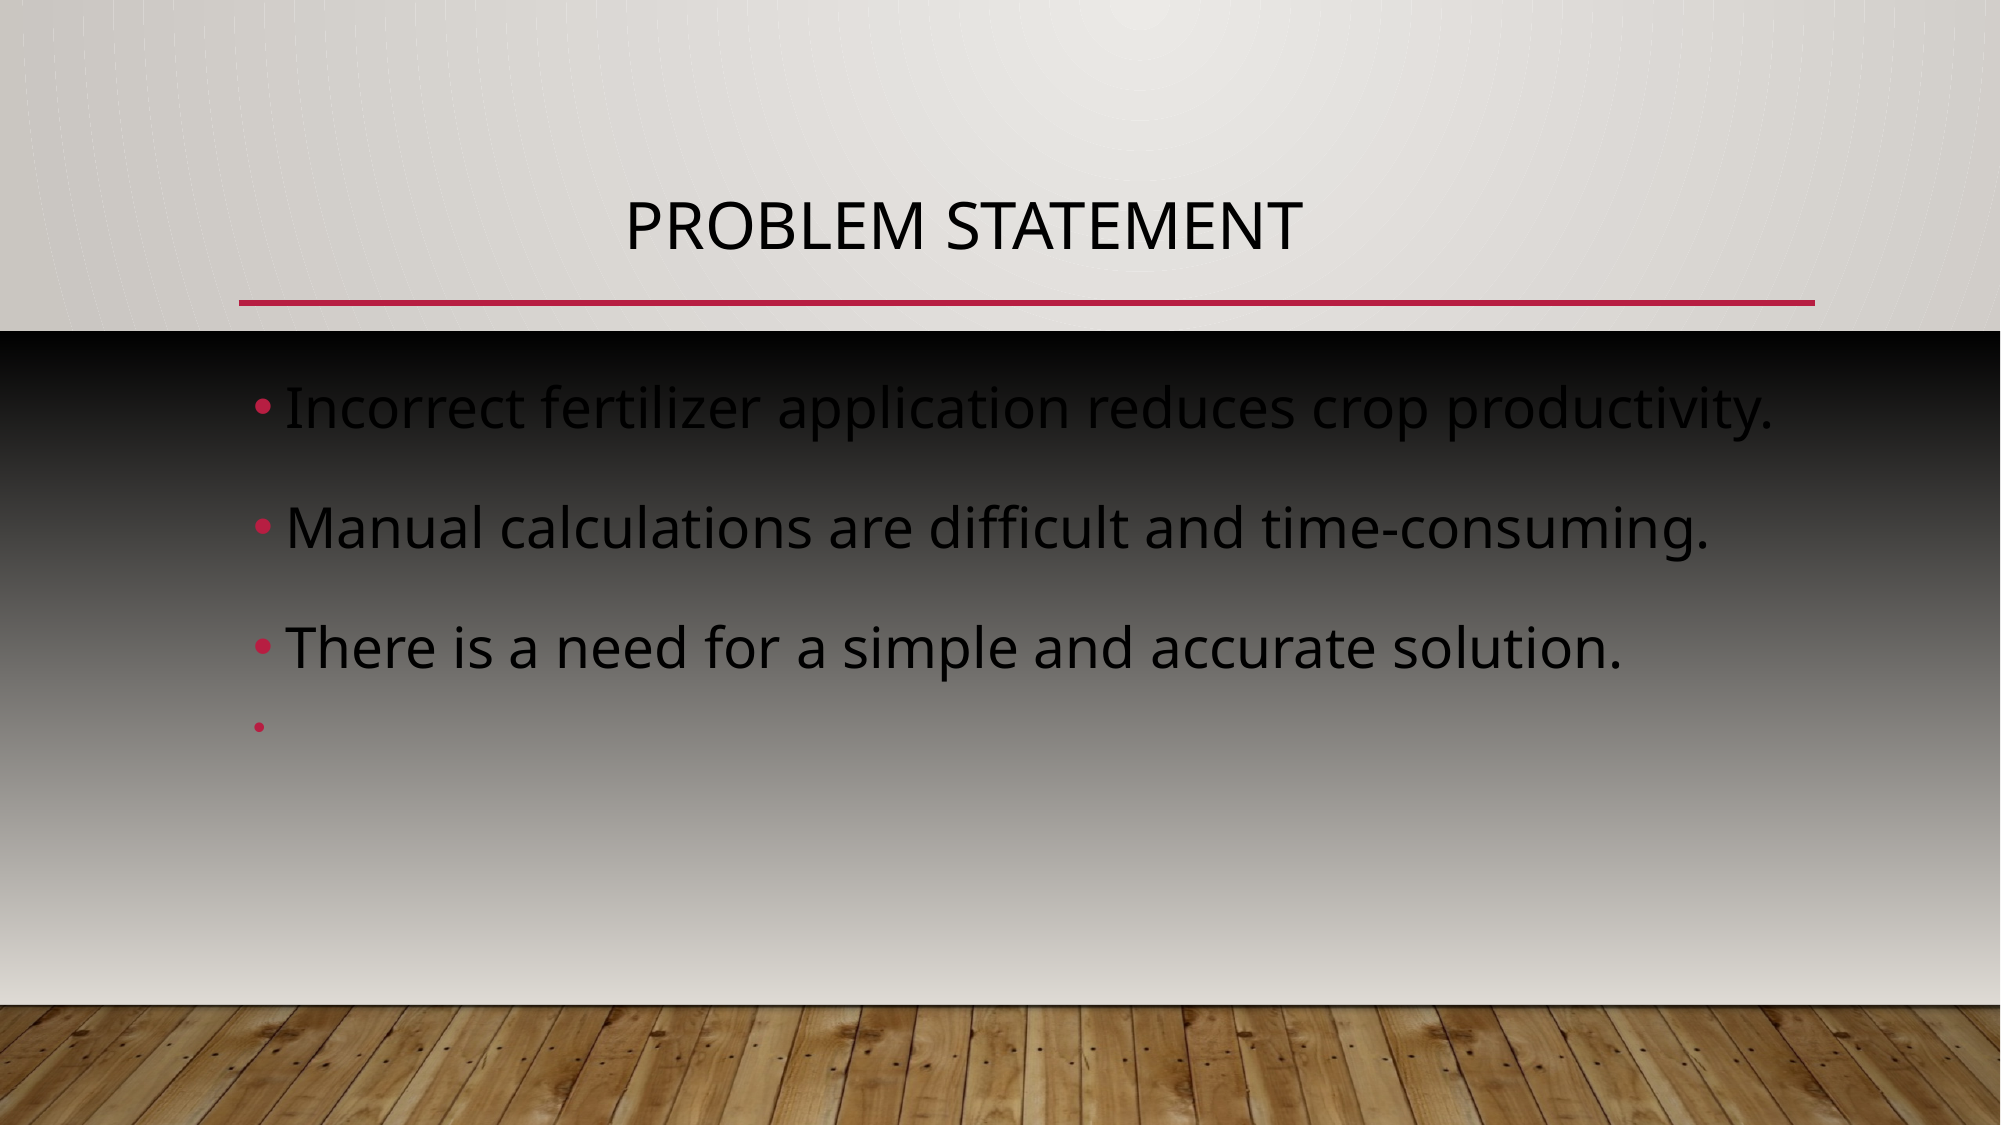

# Problem statement
Incorrect fertilizer application reduces crop productivity.
Manual calculations are difficult and time-consuming.
There is a need for a simple and accurate solution.